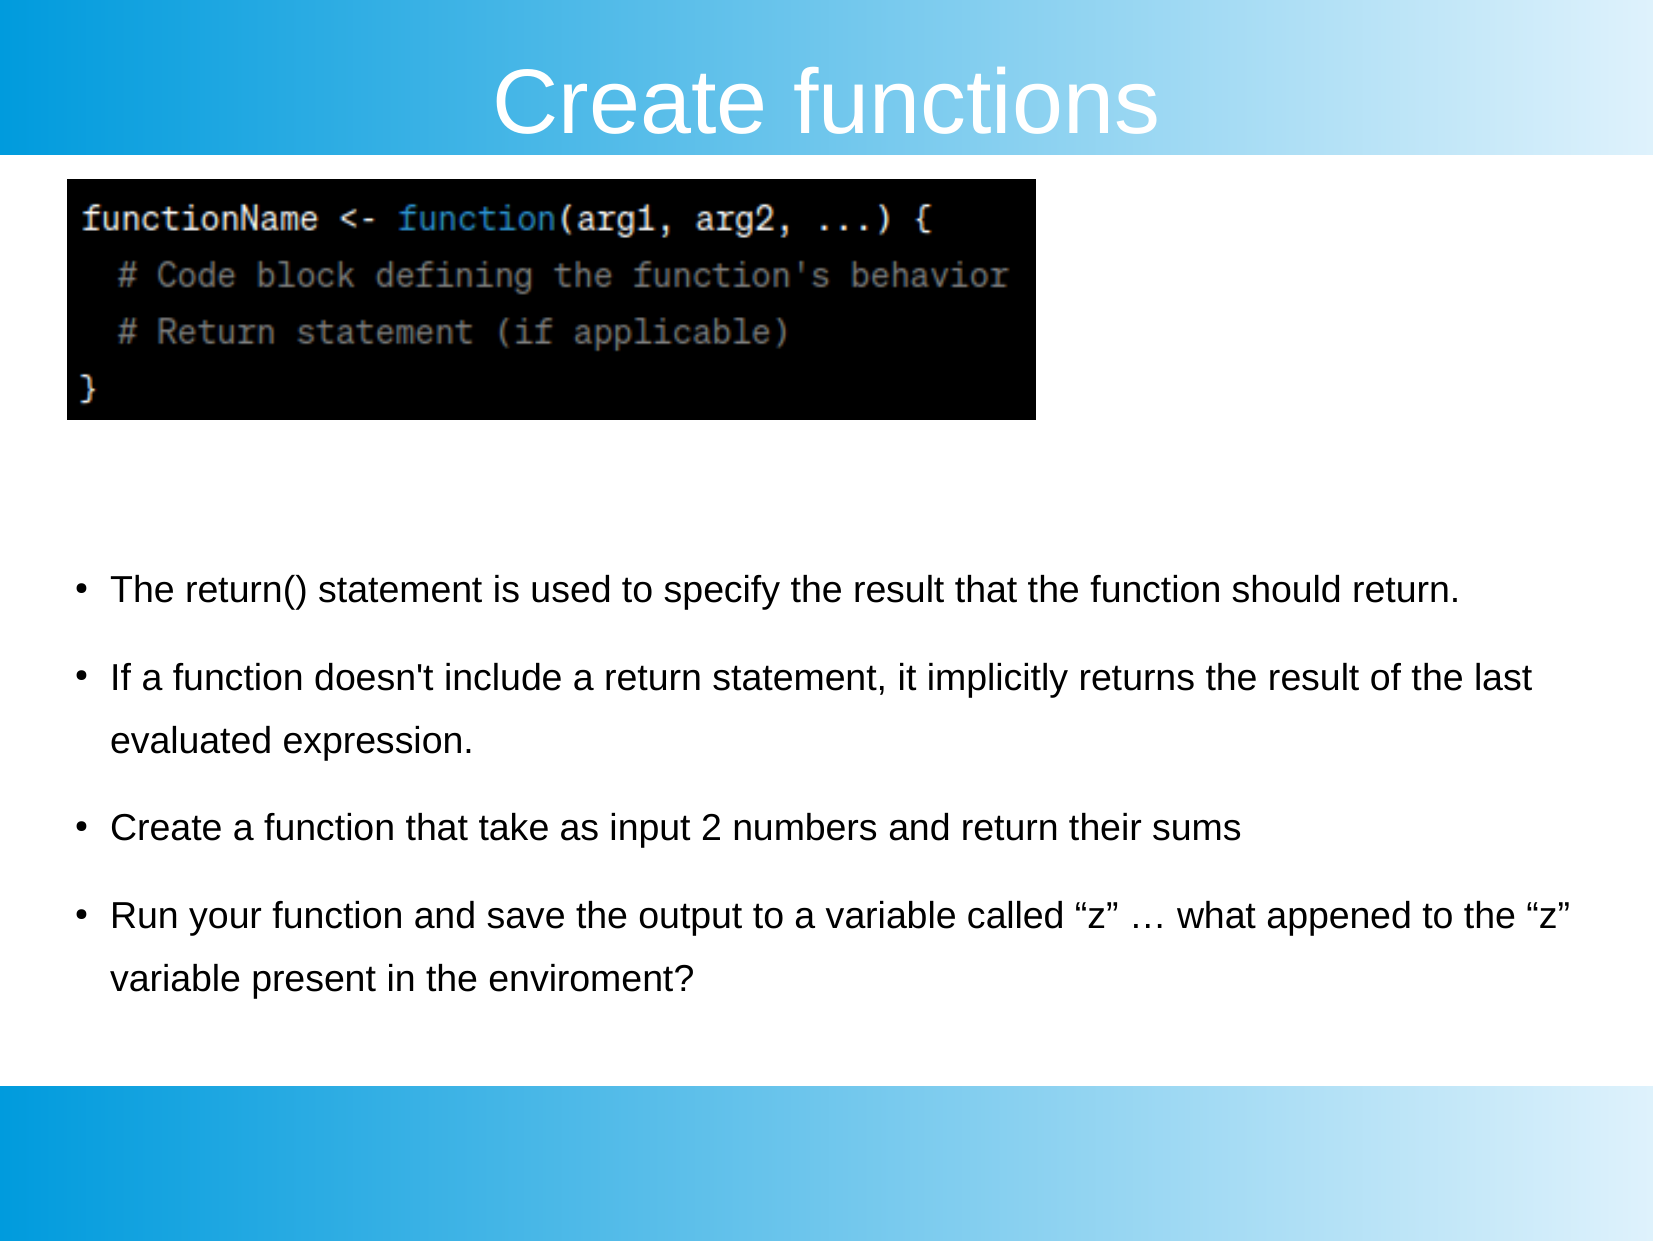

# Create functions
The return() statement is used to specify the result that the function should return.
If a function doesn't include a return statement, it implicitly returns the result of the last evaluated expression.
Create a function that take as input 2 numbers and return their sums
Run your function and save the output to a variable called “z” … what appened to the “z” variable present in the enviroment?